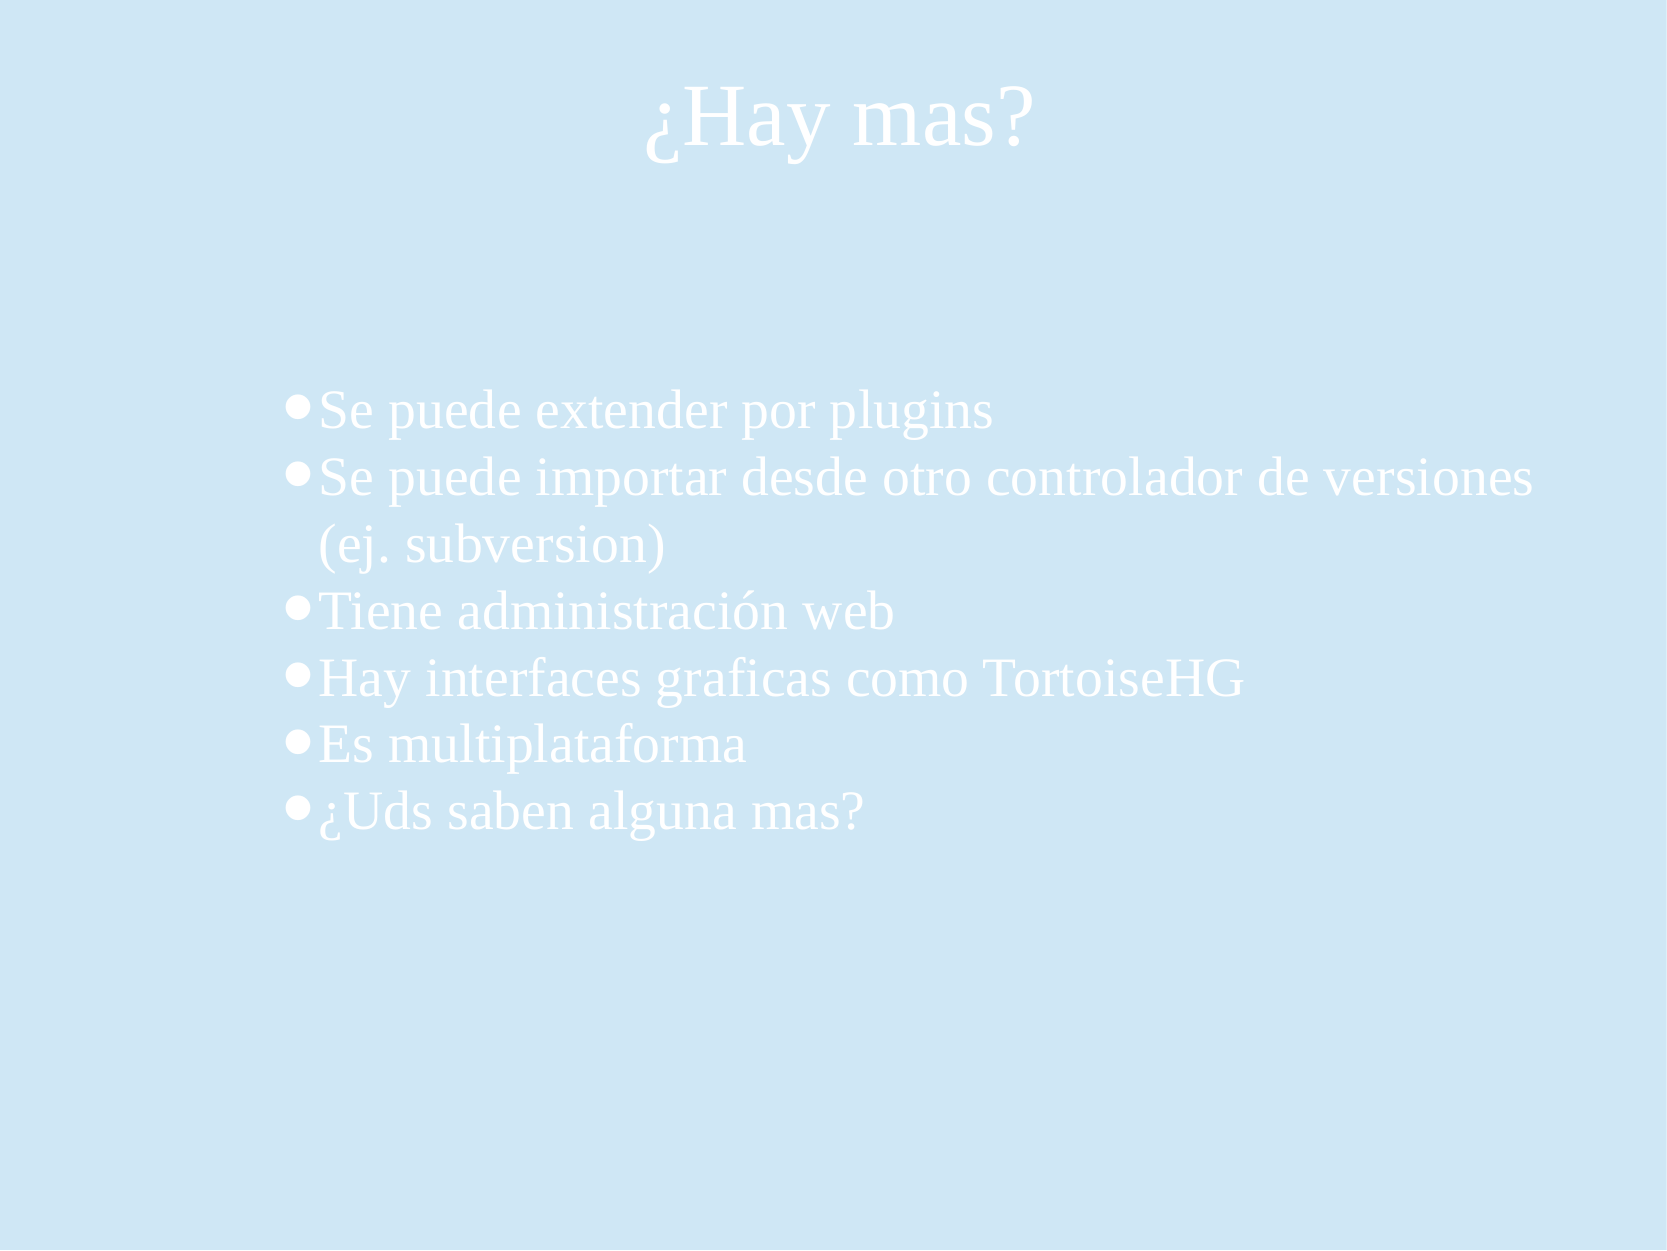

# ¿Hay mas?
Se puede extender por plugins
Se puede importar desde otro controlador de versiones (ej. subversion)
Tiene administración web
Hay interfaces graficas como TortoiseHG
Es multiplataforma
¿Uds saben alguna mas?